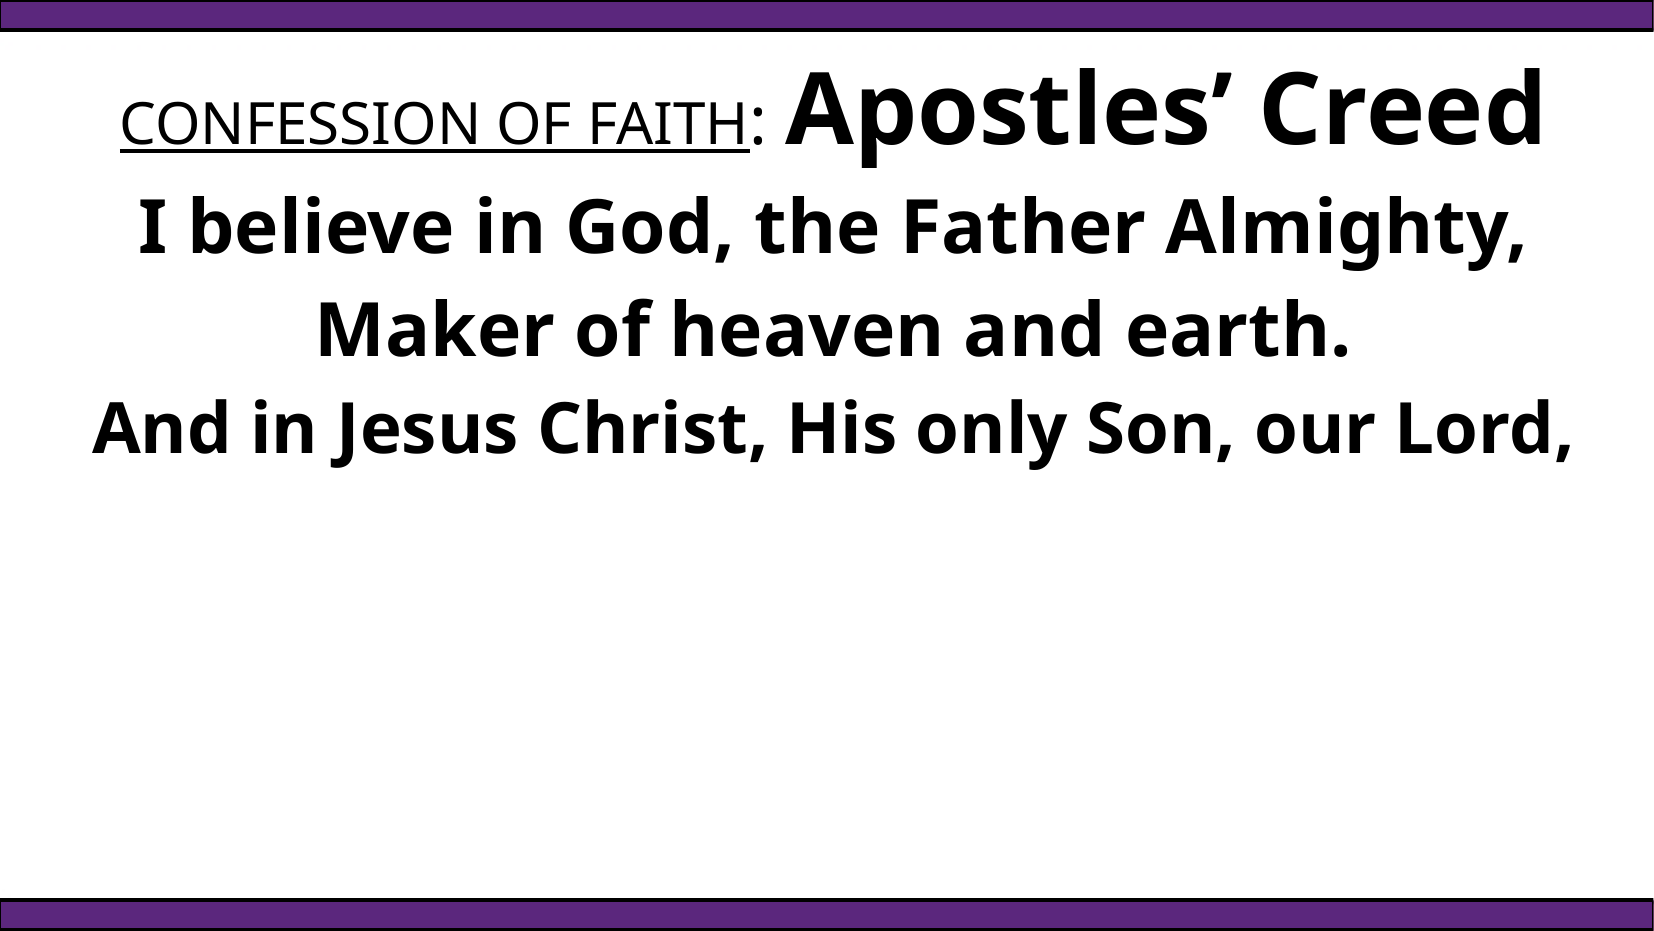

CONFESSION OF FAITH: Apostles’ Creed
I believe in God, the Father Almighty,
Maker of heaven and earth.
And in Jesus Christ, His only Son, our Lord,